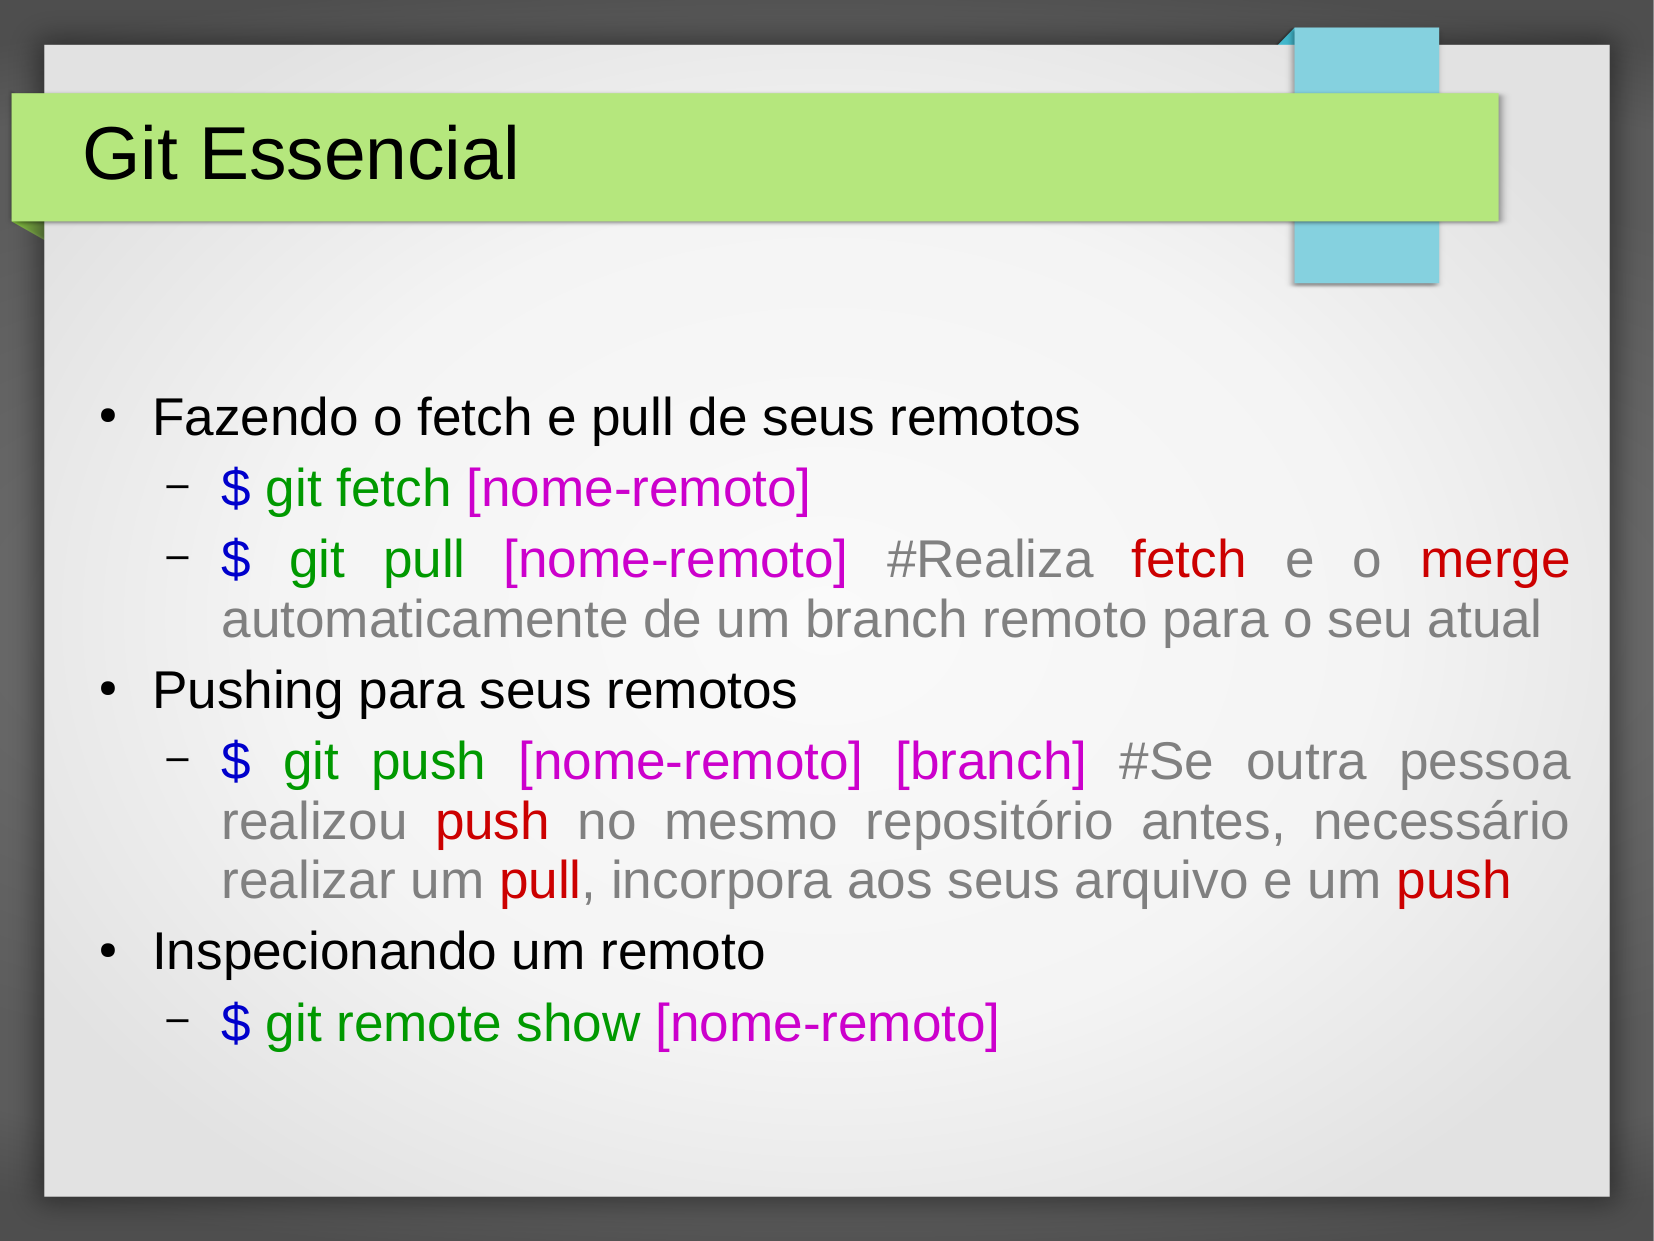

# Git Essencial
Fazendo o fetch e pull de seus remotos
$ git fetch [nome-remoto]
$ git pull [nome-remoto] #Realiza fetch e o merge automaticamente de um branch remoto para o seu atual
Pushing para seus remotos
$ git push [nome-remoto] [branch] #Se outra pessoa realizou push no mesmo repositório antes, necessário realizar um pull, incorpora aos seus arquivo e um push
Inspecionando um remoto
$ git remote show [nome-remoto]